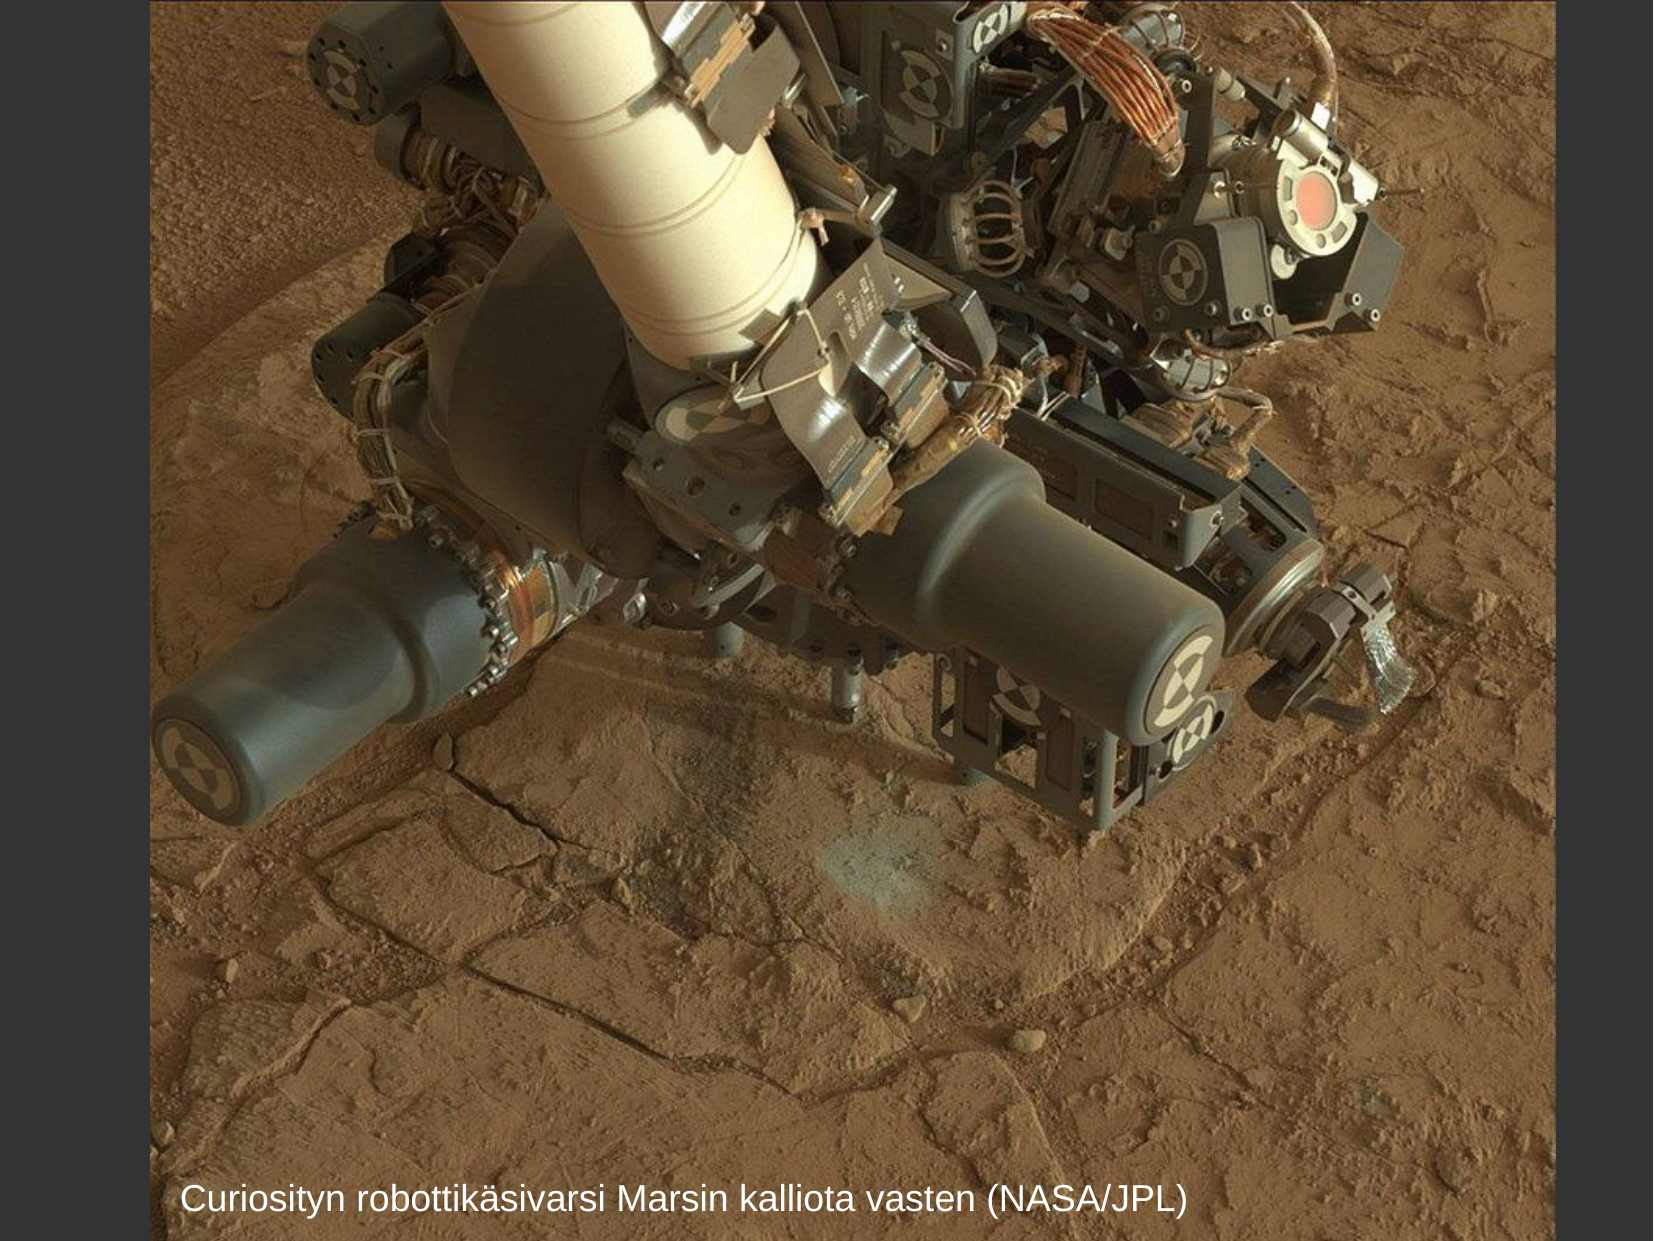

#
Curiosityn robottikäsivarsi Marsin kalliota vasten (NASA/JPL)